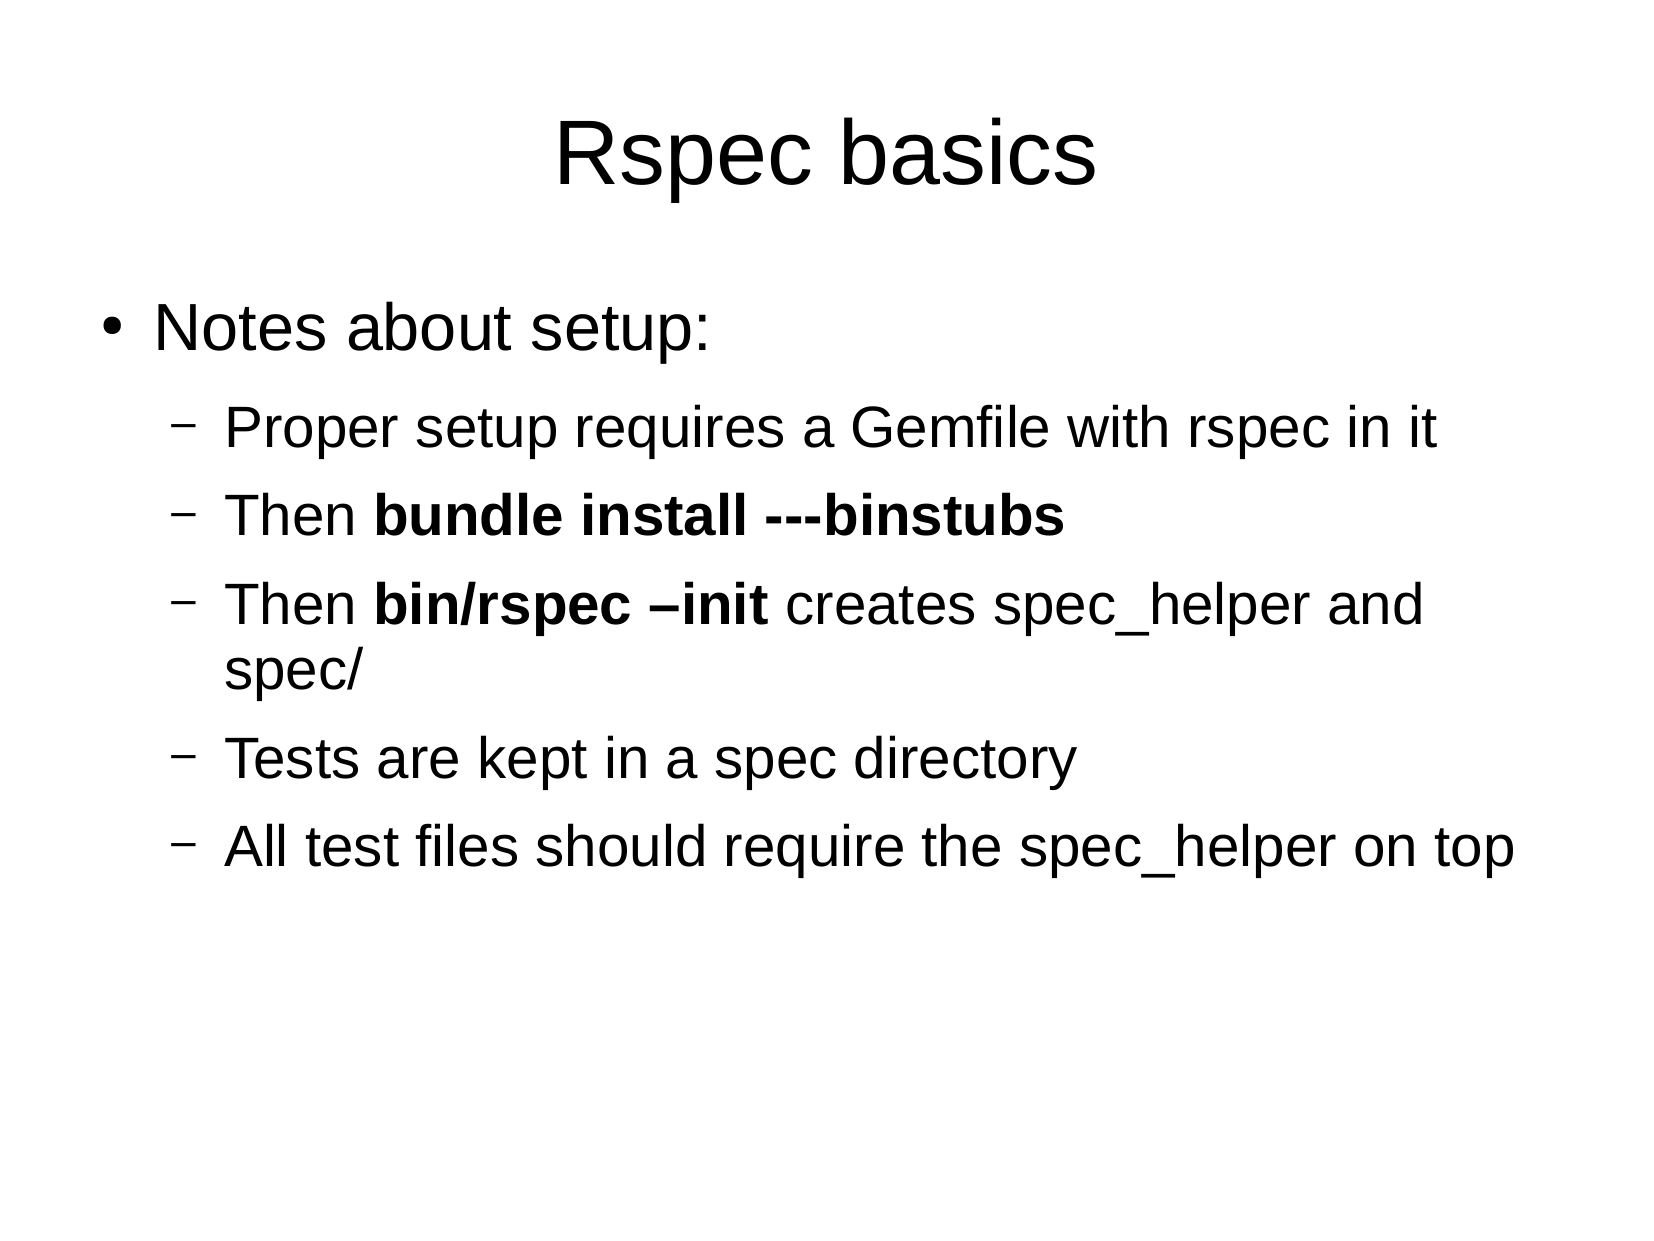

# Rspec basics
Notes about setup:
Proper setup requires a Gemfile with rspec in it
Then bundle install ---binstubs
Then bin/rspec –init creates spec_helper and spec/
Tests are kept in a spec directory
All test files should require the spec_helper on top